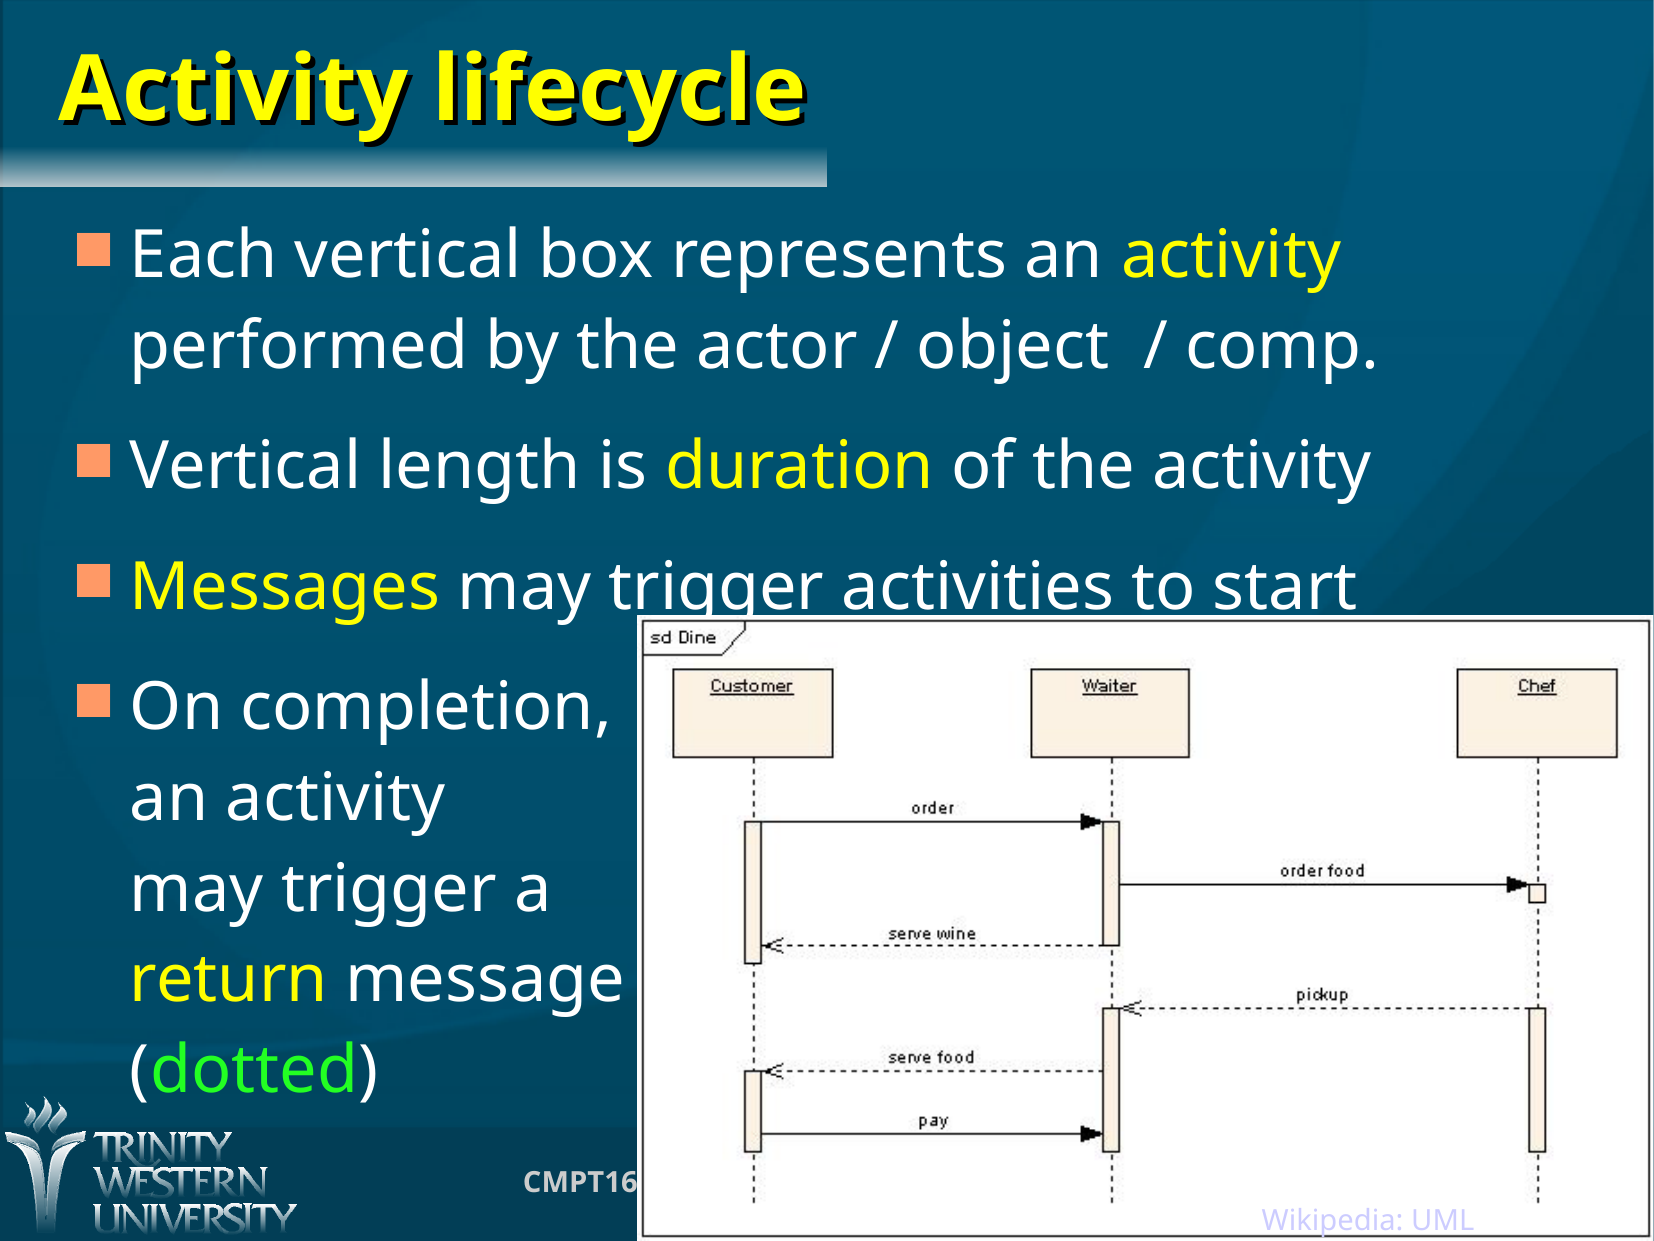

# Activity lifecycle
Each vertical box represents an activity performed by the actor / object / comp.
Vertical length is duration of the activity
Messages may trigger activities to start
On completion,
an activity
may trigger a
return message
(dotted)
CMPT166: sequence diagrams
10 Mar 2010
5
Wikipedia: UML